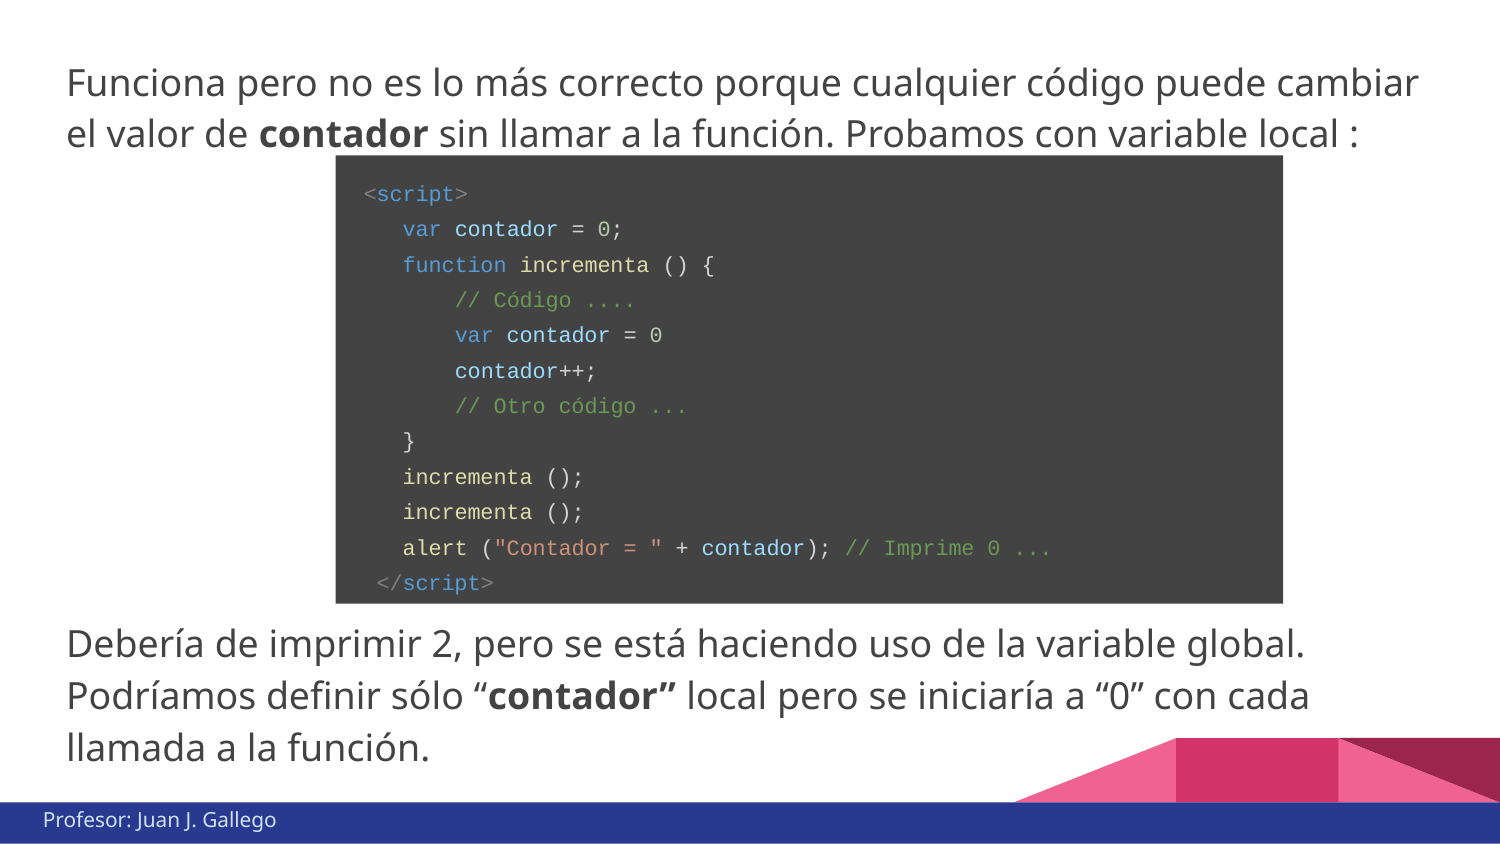

# Funciona pero no es lo más correcto porque cualquier código puede cambiar el valor de contador sin llamar a la función. Probamos con variable local :
Debería de imprimir 2, pero se está haciendo uso de la variable global. Podríamos definir sólo “contador” local pero se iniciaría a “0” con cada llamada a la función.
 <script>
 var contador = 0;
 function incrementa () {
 // Código ....
 var contador = 0
 contador++;
 // Otro código ...
 }
 incrementa ();
 incrementa ();
 alert ("Contador = " + contador); // Imprime 0 ...
 </script>